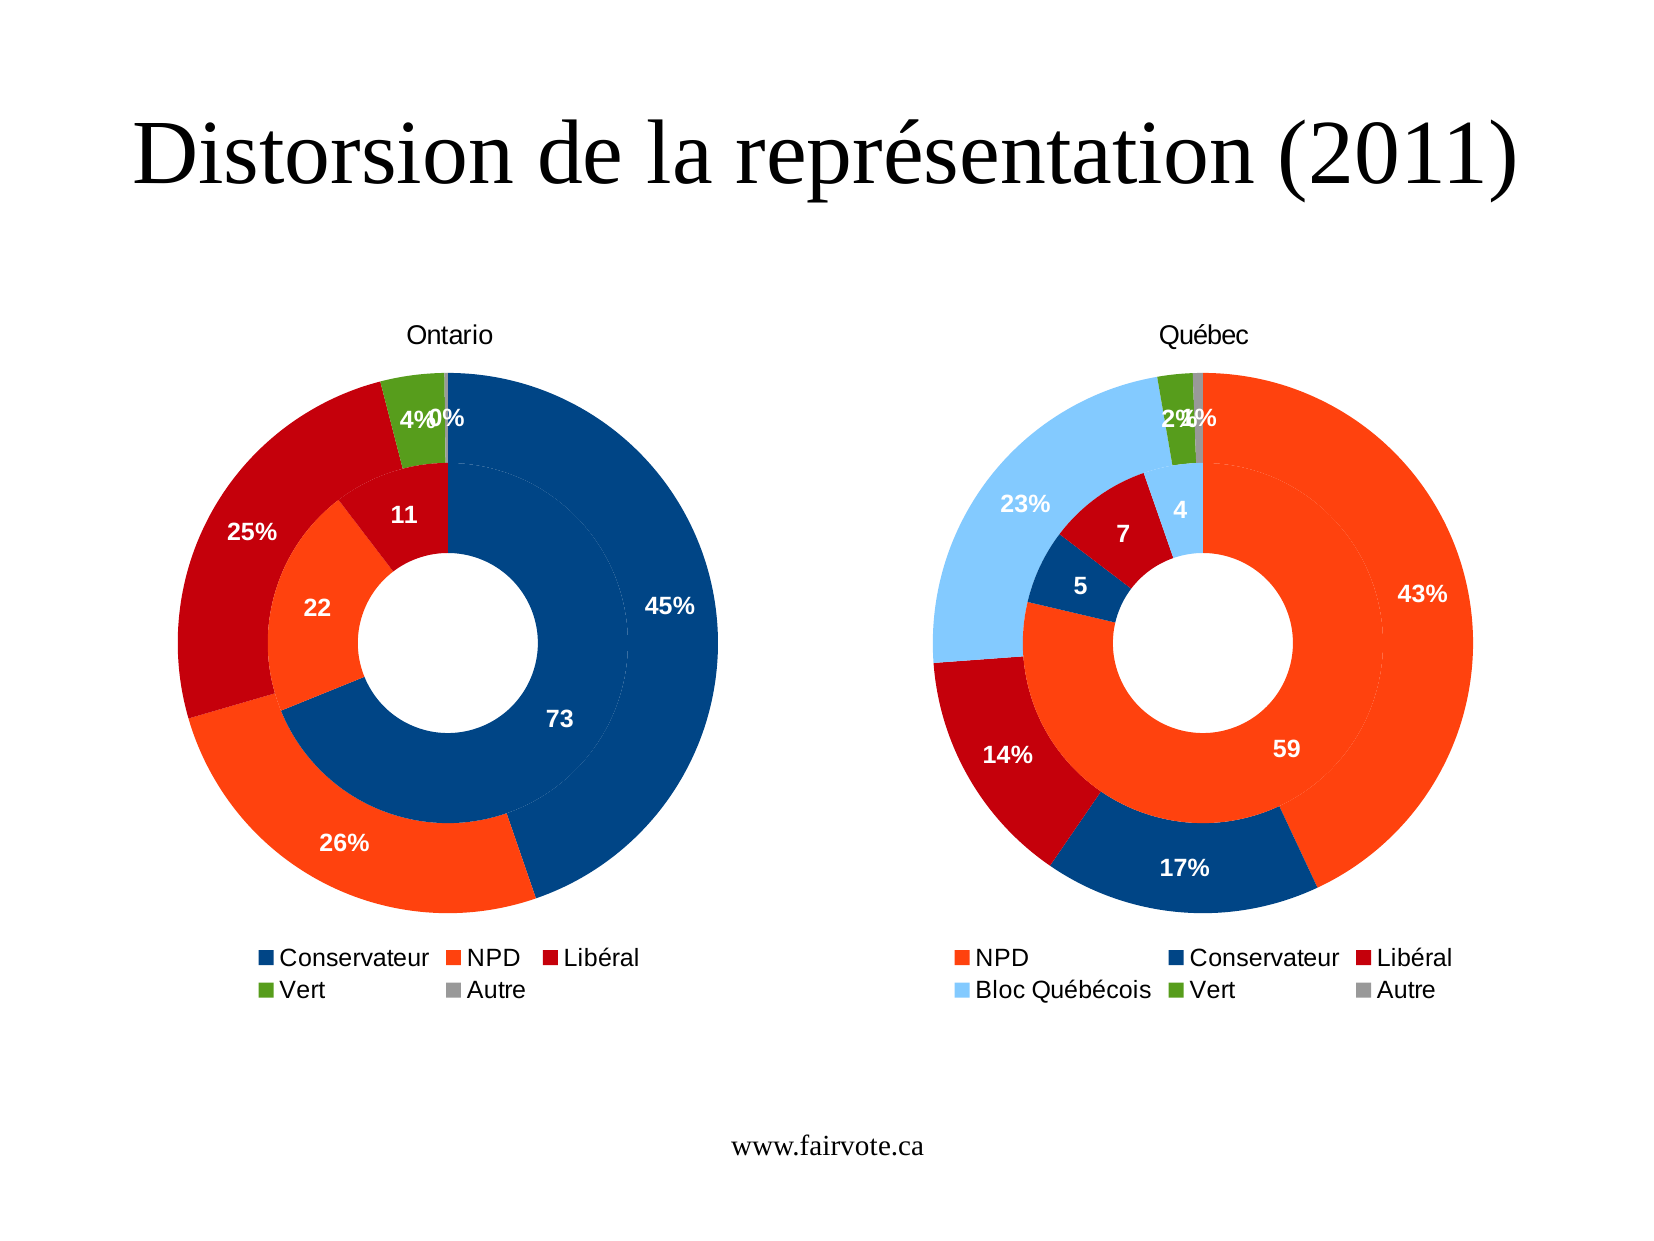

# Distorsion de la représentation (2011)
### Chart: Ontario
| Category | % des votes | Sièges |
|---|---|---|
| Conservateur | 44.4 | 73.0 |
| NPD | 25.6 | 22.0 |
| Libéral | 25.3 | 11.0 |
| Vert | 3.8 | 0.0 |
| Autre | 0.2 | 0.0 |
### Chart: Québec
| Category | % des votes | Sièges |
|---|---|---|
| NPD | 42.9 | 59.0 |
| Conservateur | 16.5 | 5.0 |
| Libéral | 14.2 | 7.0 |
| Bloc Québécois | 23.4 | 4.0 |
| Vert | 2.1 | 0.0 |
| Autre | 0.6 | 0.0 |www.fairvote.ca